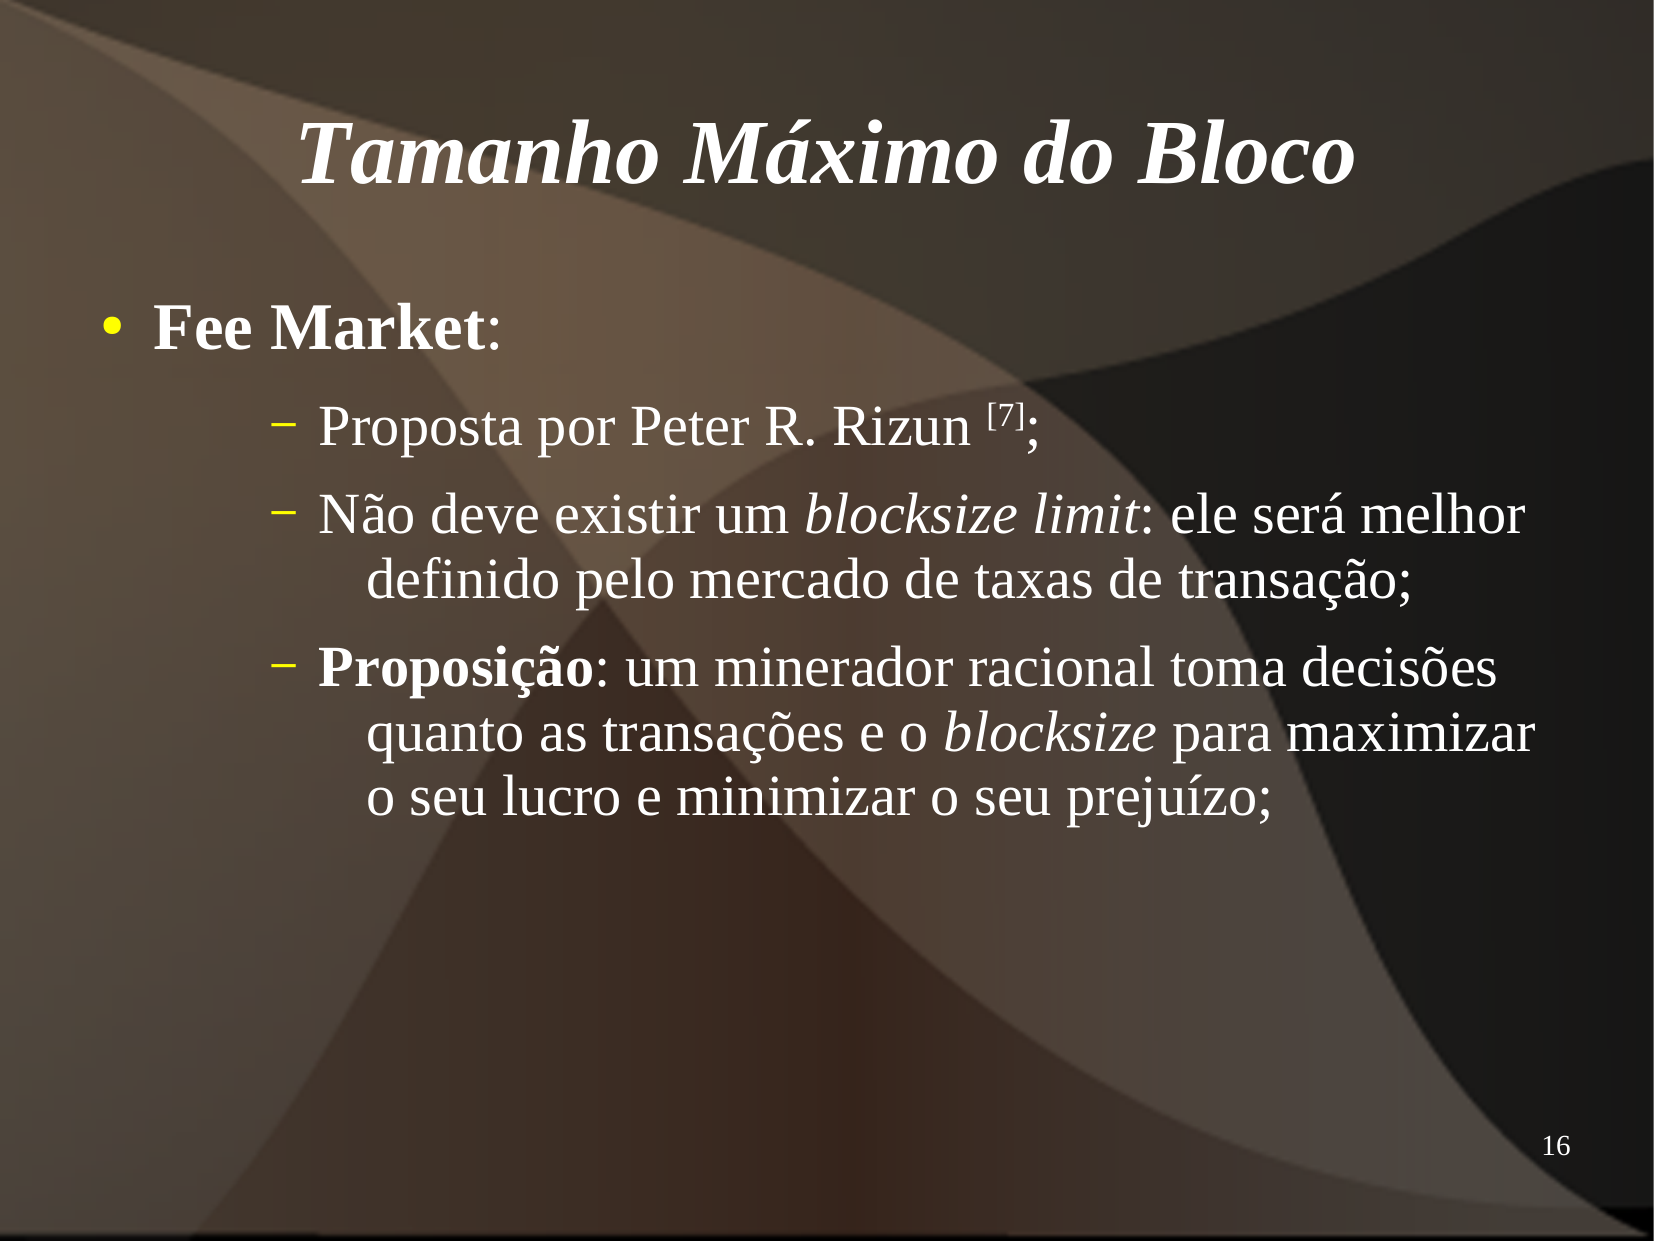

# Tamanho Máximo do Bloco
Fee Market:
Proposta por Peter R. Rizun [7];
Não deve existir um blocksize limit: ele será melhor 	definido pelo mercado de taxas de transação;
Proposição: um minerador racional toma decisões quanto as transações e o blocksize para maximizar o seu lucro e minimizar o seu prejuízo;
16